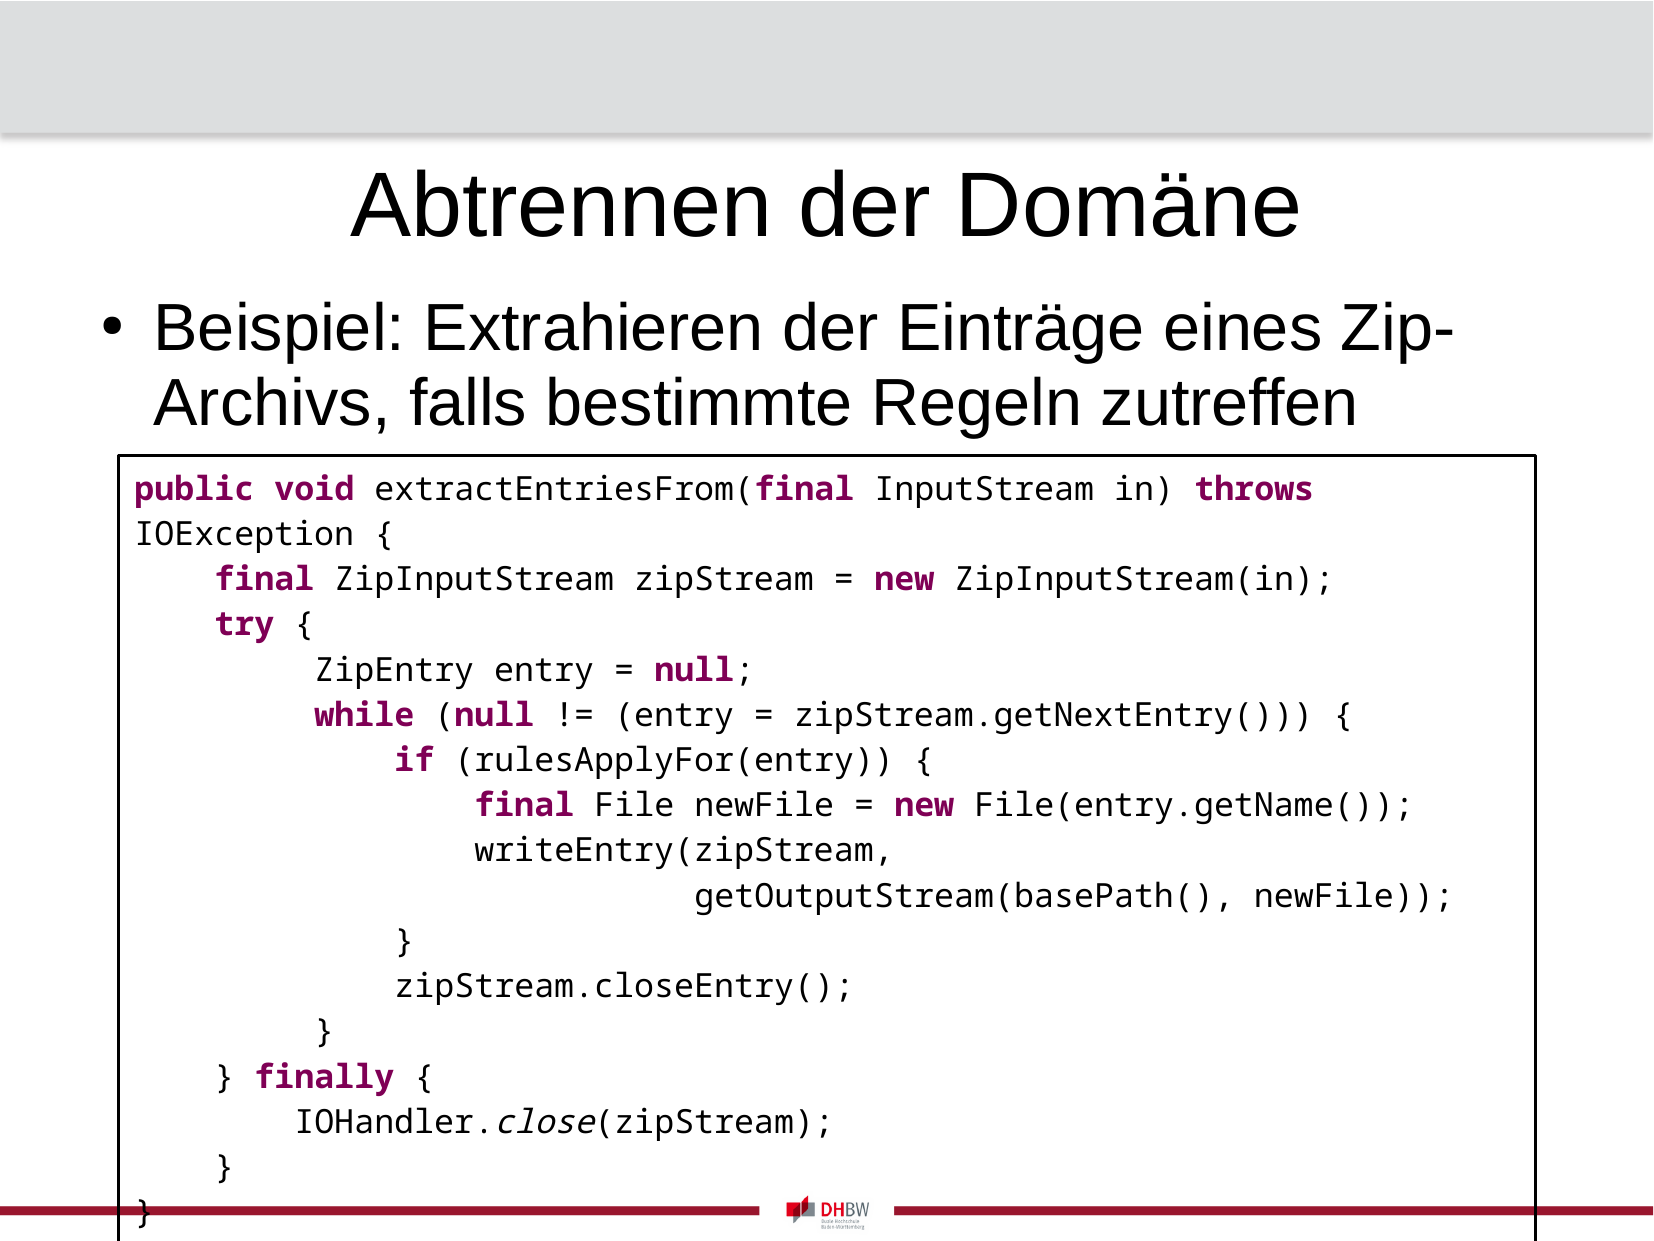

# Abtrennen der Domäne
Beispiel: Extrahieren der Einträge eines Zip-Archivs, falls bestimmte Regeln zutreffen
public void extractEntriesFrom(final InputStream in) throws IOException {
 final ZipInputStream zipStream = new ZipInputStream(in);
 try {
 ZipEntry entry = null;
 while (null != (entry = zipStream.getNextEntry())) {
 if (rulesApplyFor(entry)) {
 final File newFile = new File(entry.getName());
 writeEntry(zipStream,
 getOutputStream(basePath(), newFile));
 }
 zipStream.closeEntry();
 }
 } finally {
 IOHandler.close(zipStream);
 }
}